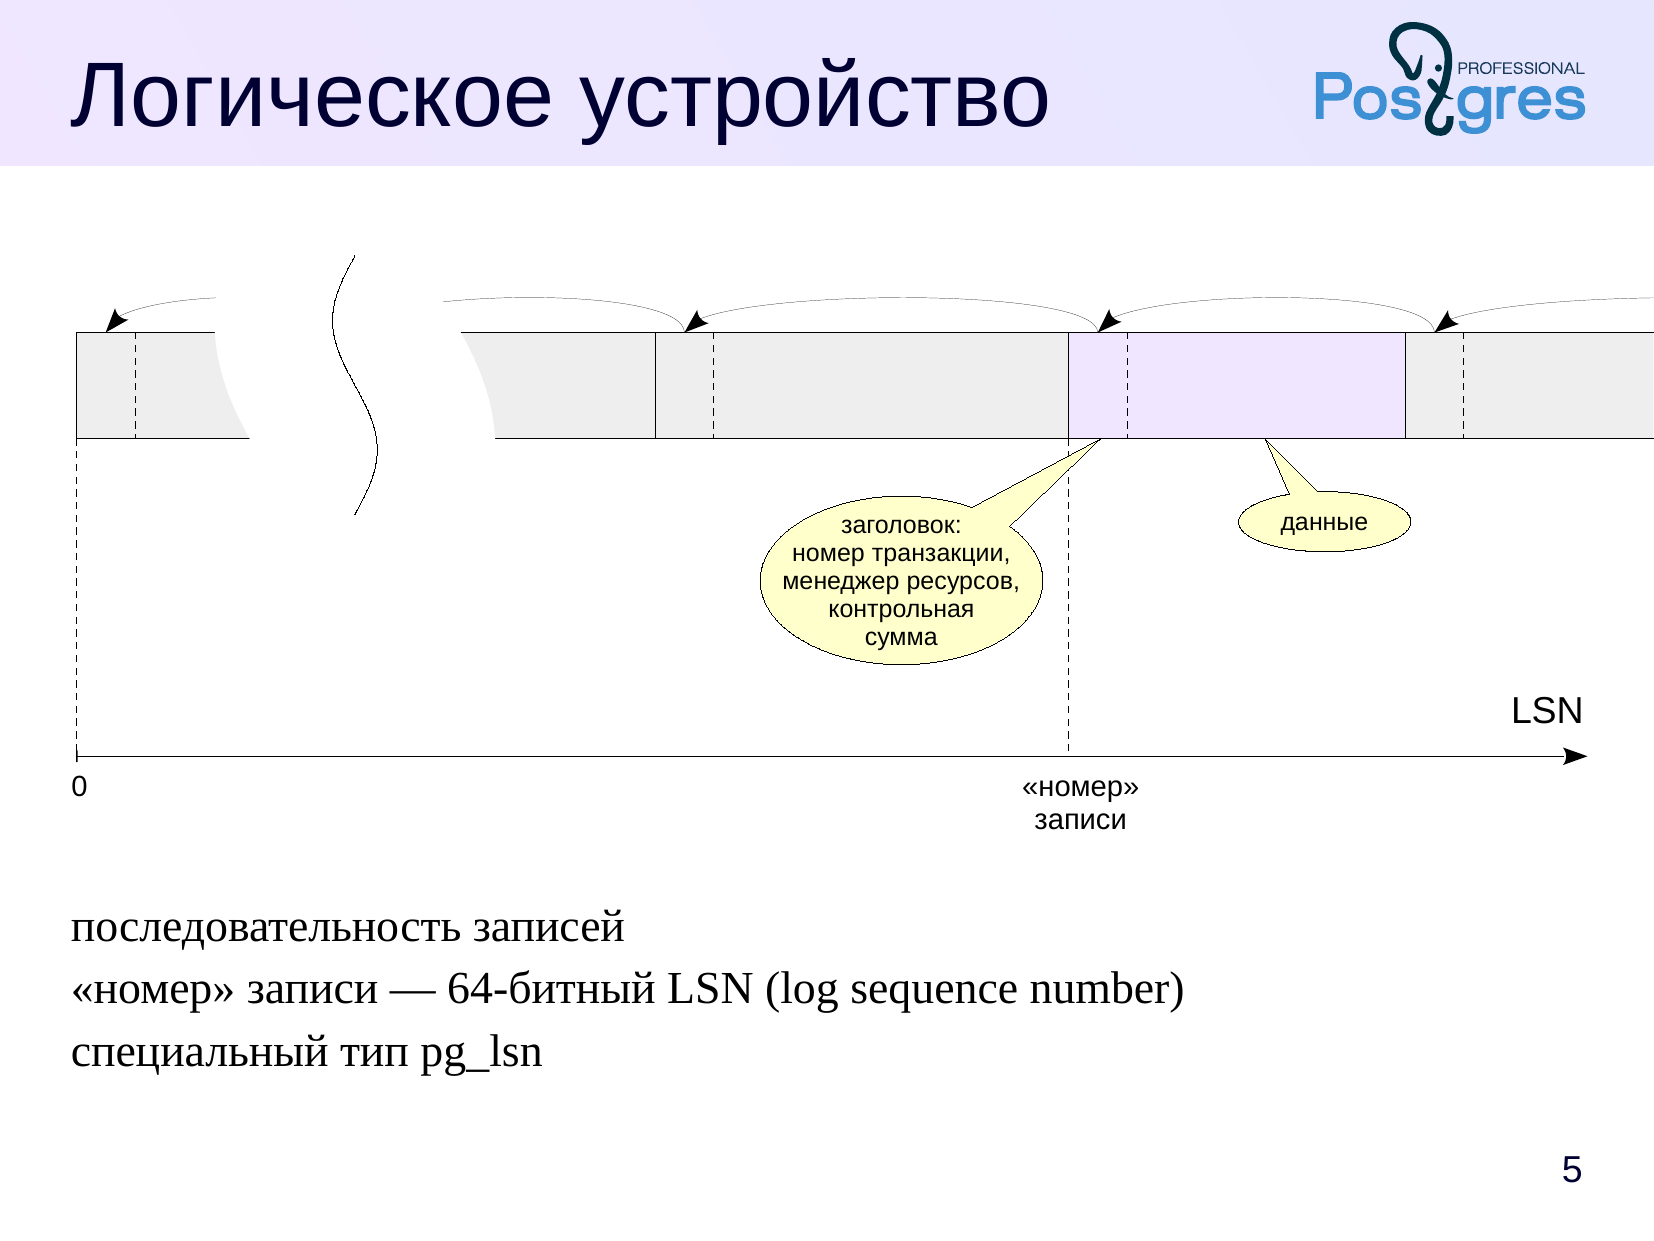

# Логическое устройство
последовательность записей
«номер» записи — 64-битный LSN (log sequence number)
специальный тип pg_lsn
данные
заголовок:
номер транзакции,
менеджер ресурсов,
контрольная
сумма
LSN
«номер»
записи
0